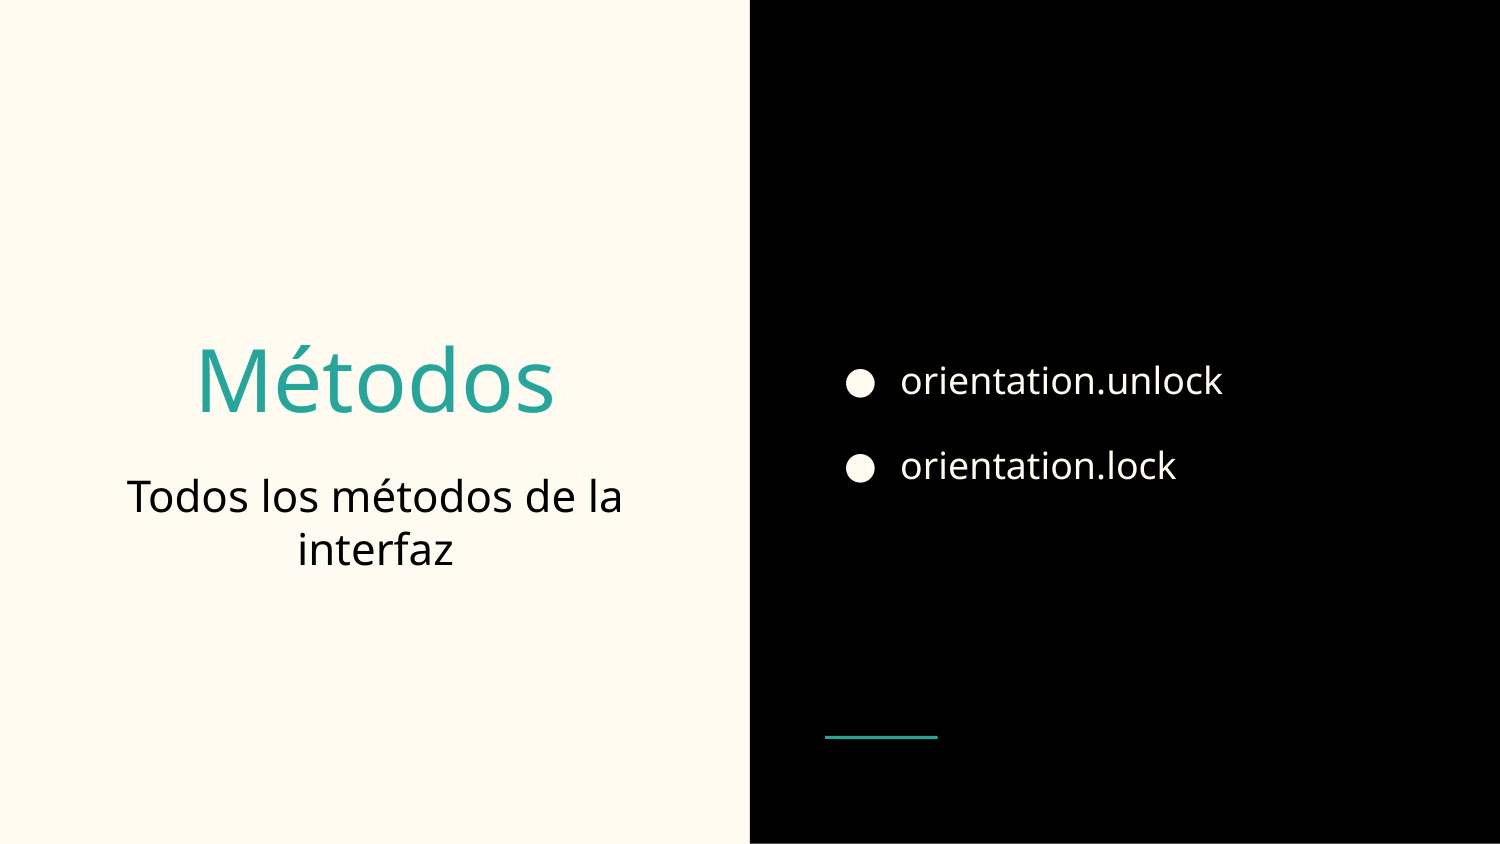

orientation.unlock
orientation.lock
# Métodos
Todos los métodos de la interfaz